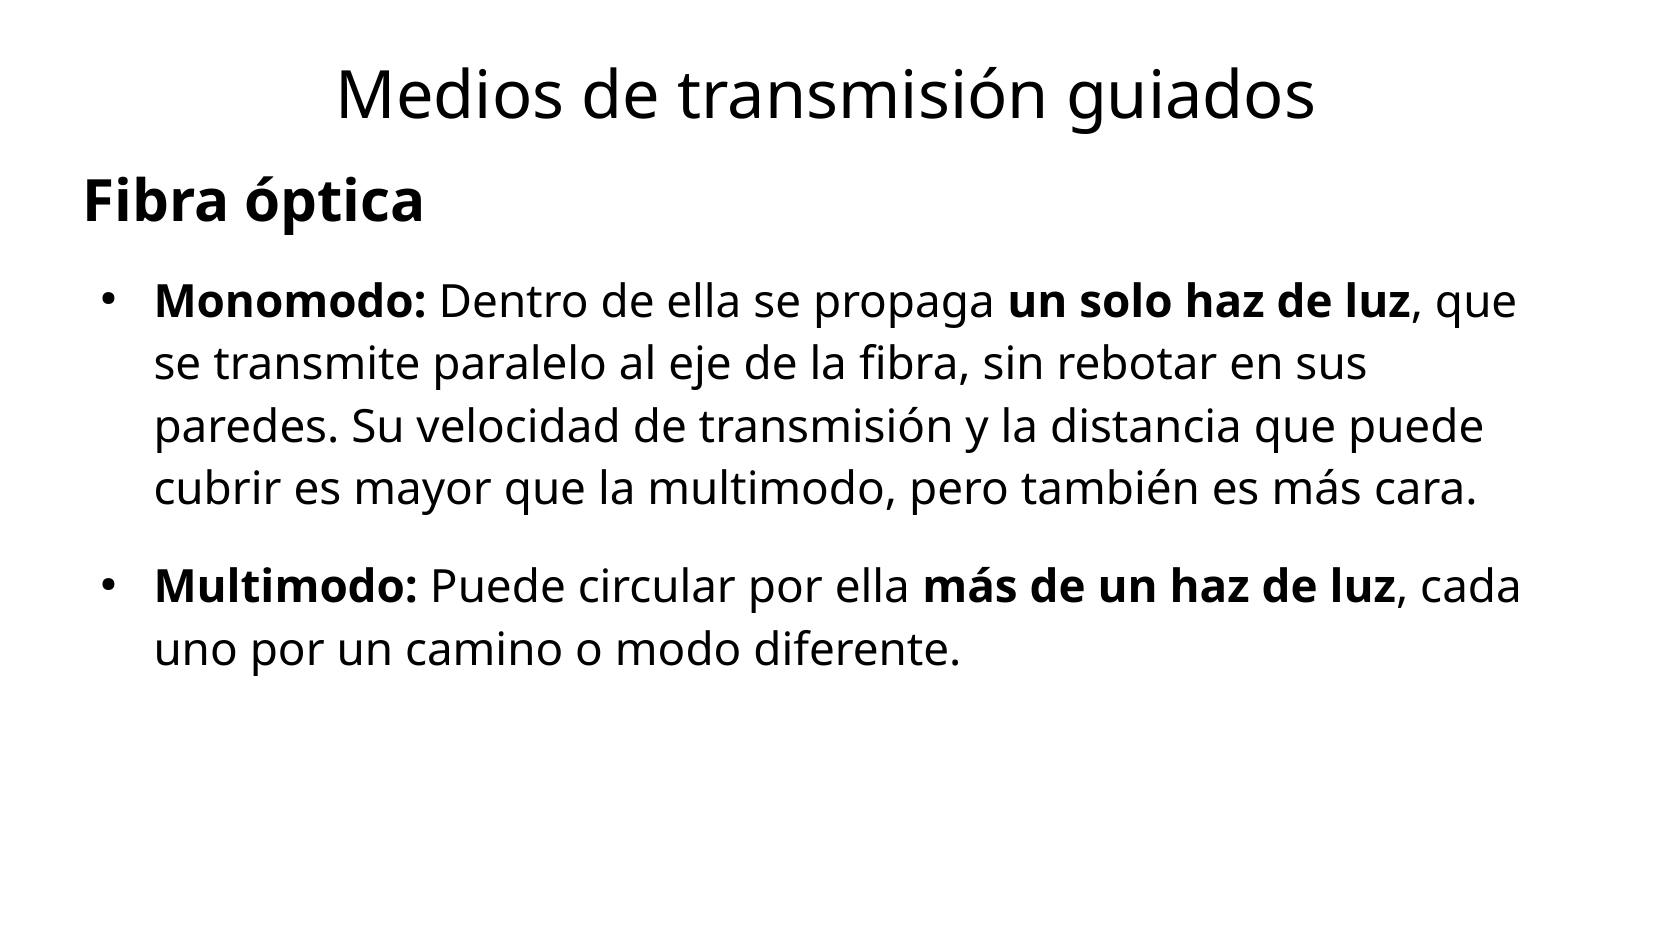

# Medios de transmisión guiados
Fibra óptica
Monomodo: Dentro de ella se propaga un solo haz de luz, que se transmite paralelo al eje de la fibra, sin rebotar en sus paredes. Su velocidad de transmisión y la distancia que puede cubrir es mayor que la multimodo, pero también es más cara.
Multimodo: Puede circular por ella más de un haz de luz, cada uno por un camino o modo diferente.